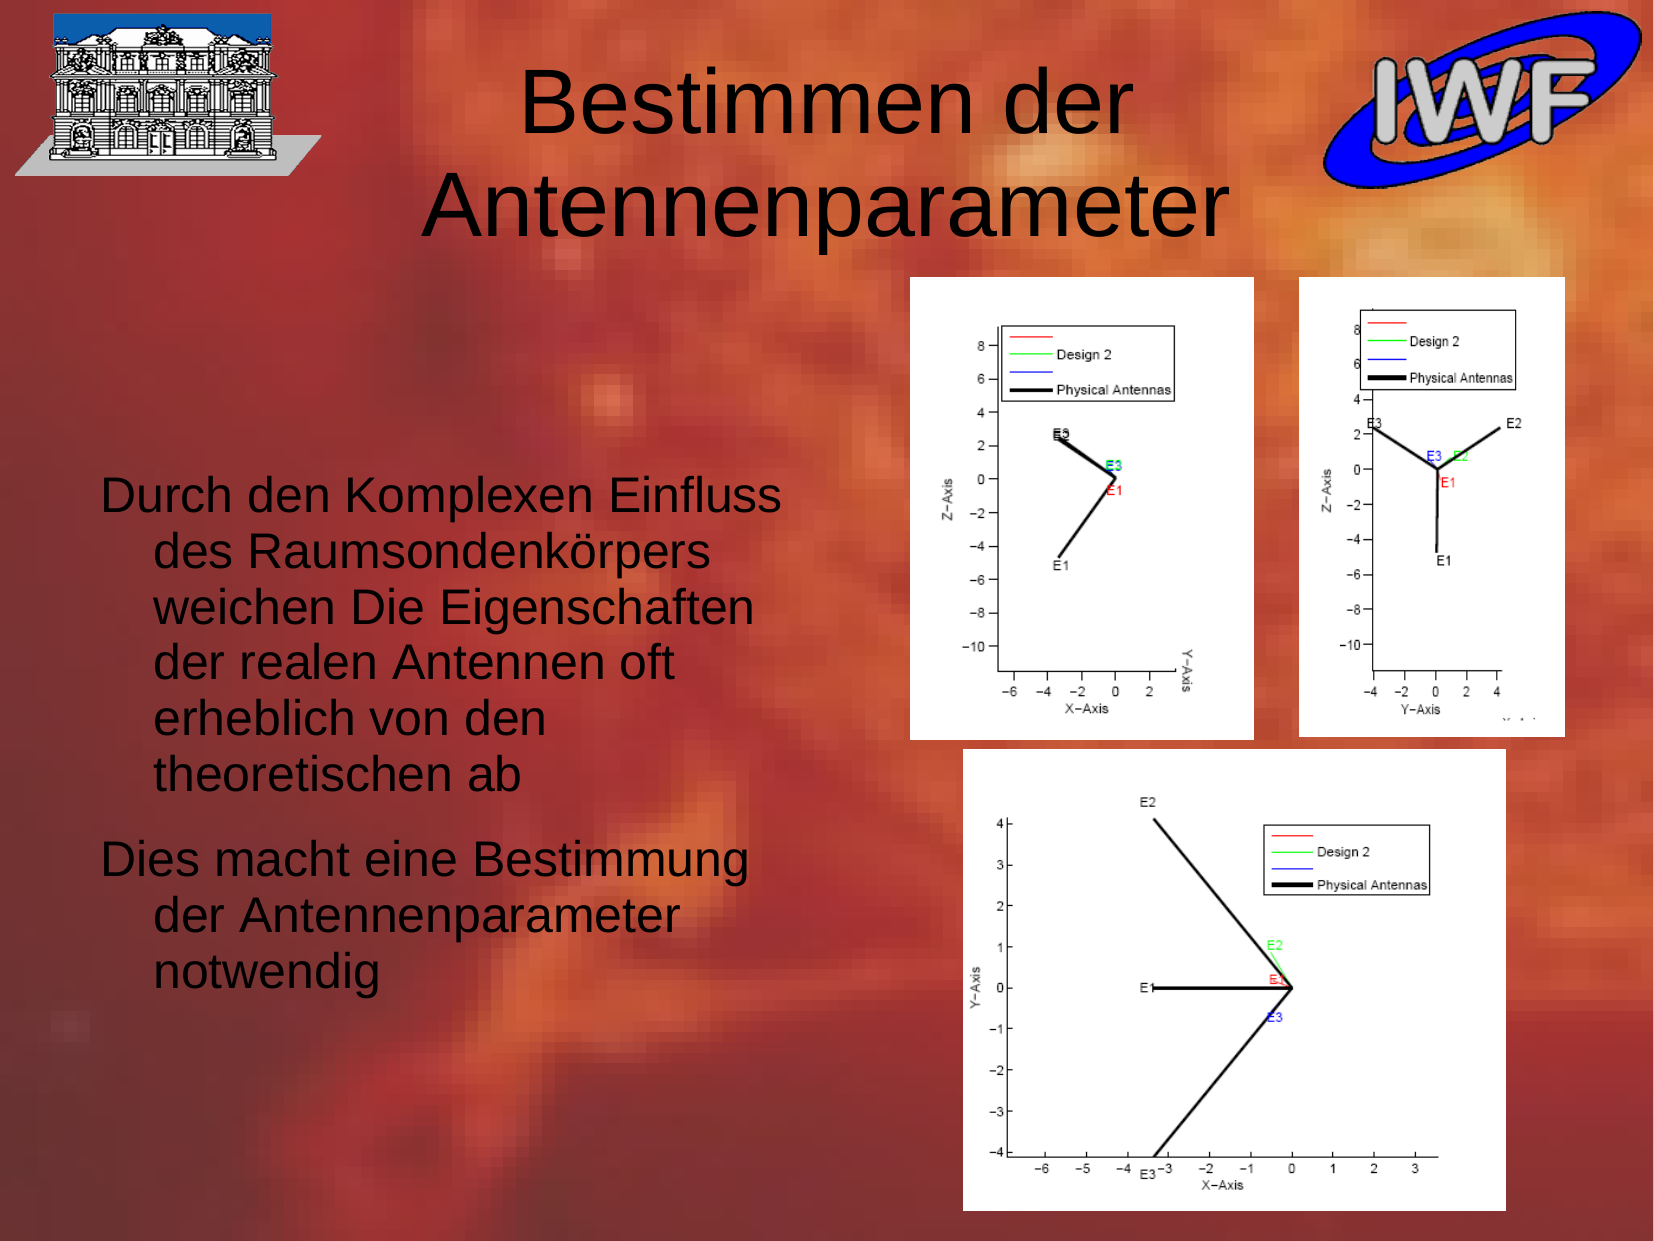

# Bestimmen der Antennenparameter
Durch den Komplexen Einfluss des Raumsondenkörpers weichen Die Eigenschaften der realen Antennen oft erheblich von den theoretischen ab
Dies macht eine Bestimmung der Antennenparameter notwendig